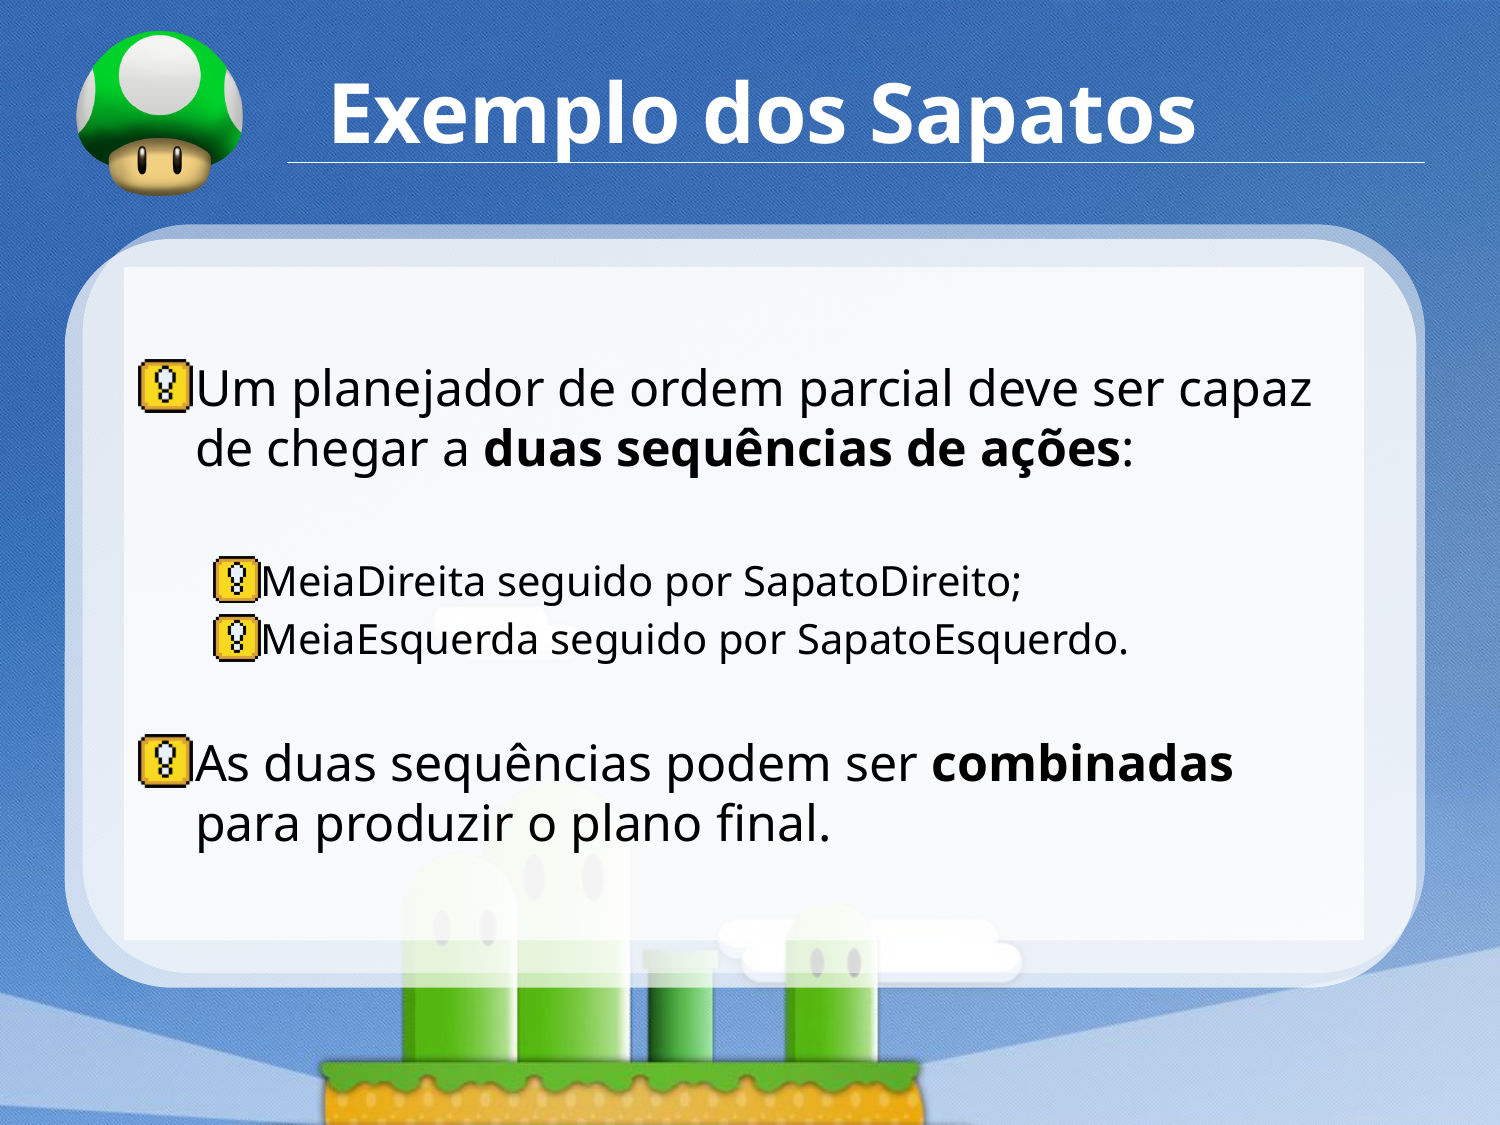

# Exemplo dos Sapatos
Um planejador de ordem parcial deve ser capaz de chegar a duas sequências de ações:
MeiaDireita seguido por SapatoDireito;
MeiaEsquerda seguido por SapatoEsquerdo.
As duas sequências podem ser combinadas para produzir o plano final.